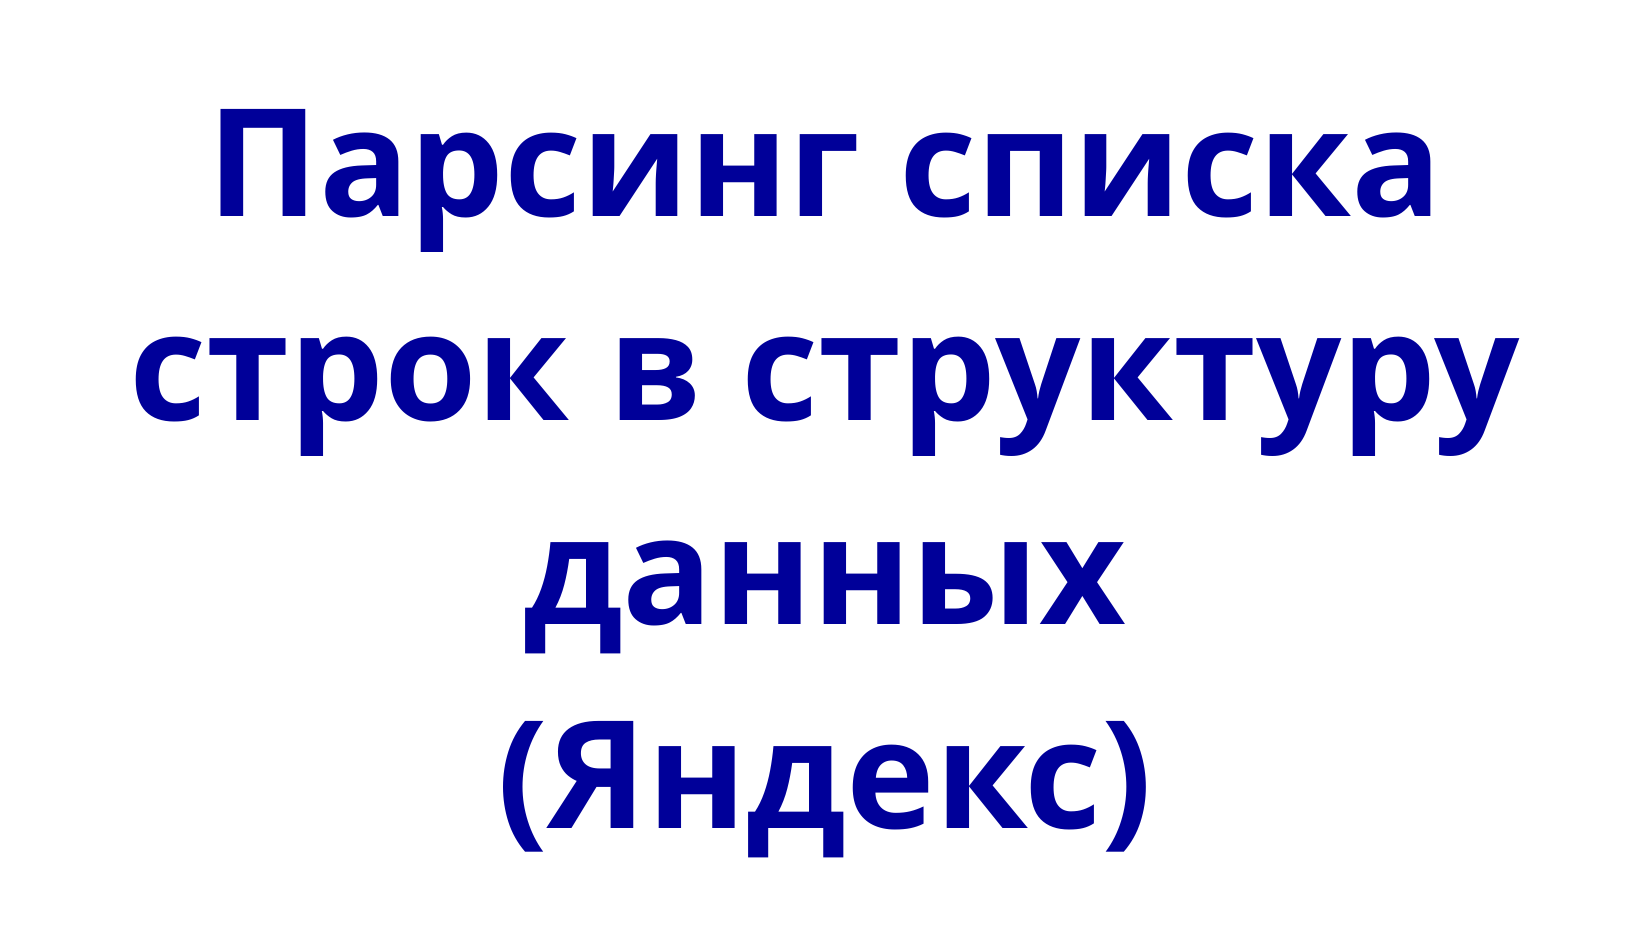

# Парсинг списка строк в структуру данных
(Яндекс)